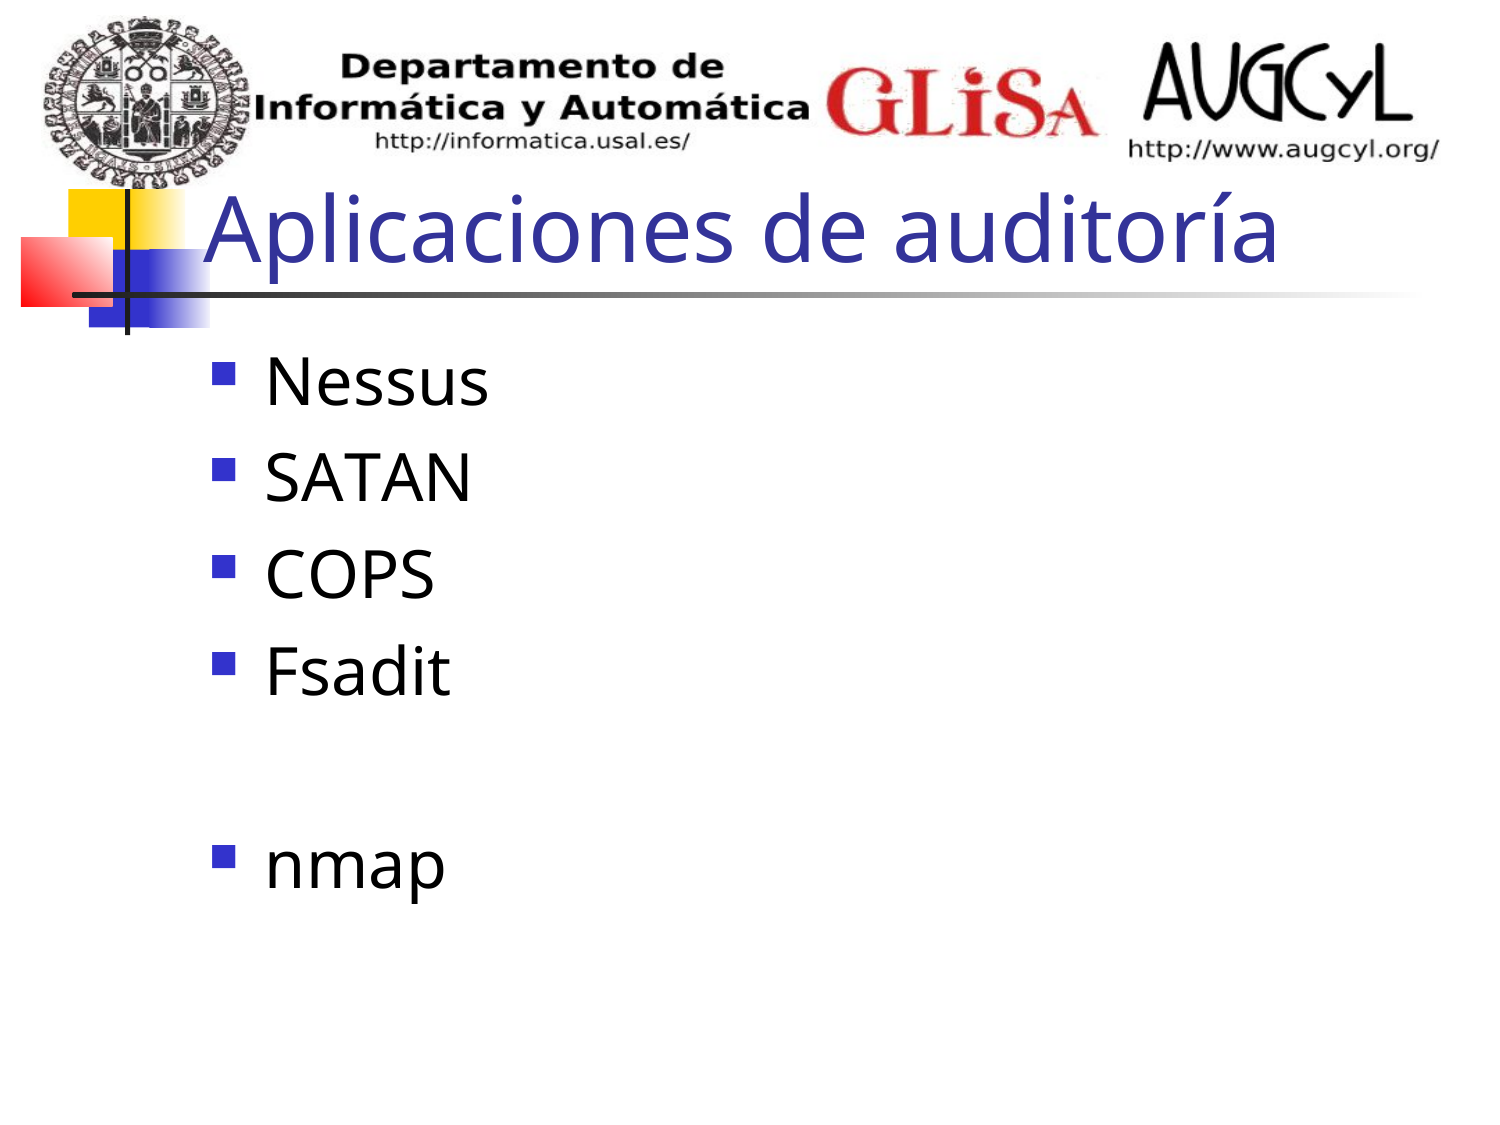

# Aplicaciones de auditoría
Nessus
SATAN
COPS
Fsadit
nmap